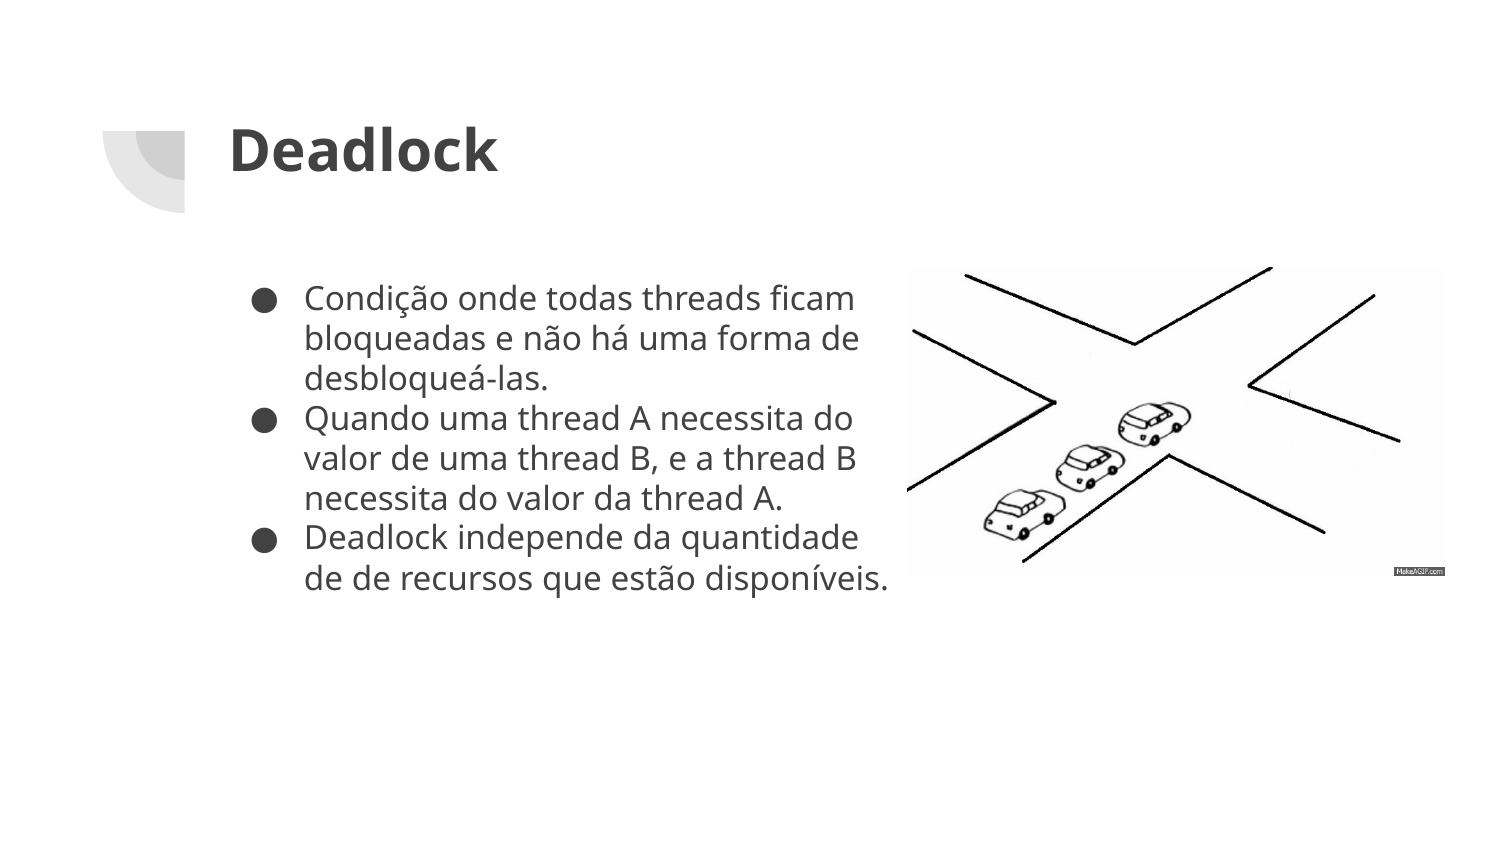

# Deadlock
Condição onde todas threads ficam bloqueadas e não há uma forma de desbloqueá-las.
Quando uma thread A necessita do valor de uma thread B, e a thread B necessita do valor da thread A.
Deadlock independe da quantidade de de recursos que estão disponíveis.